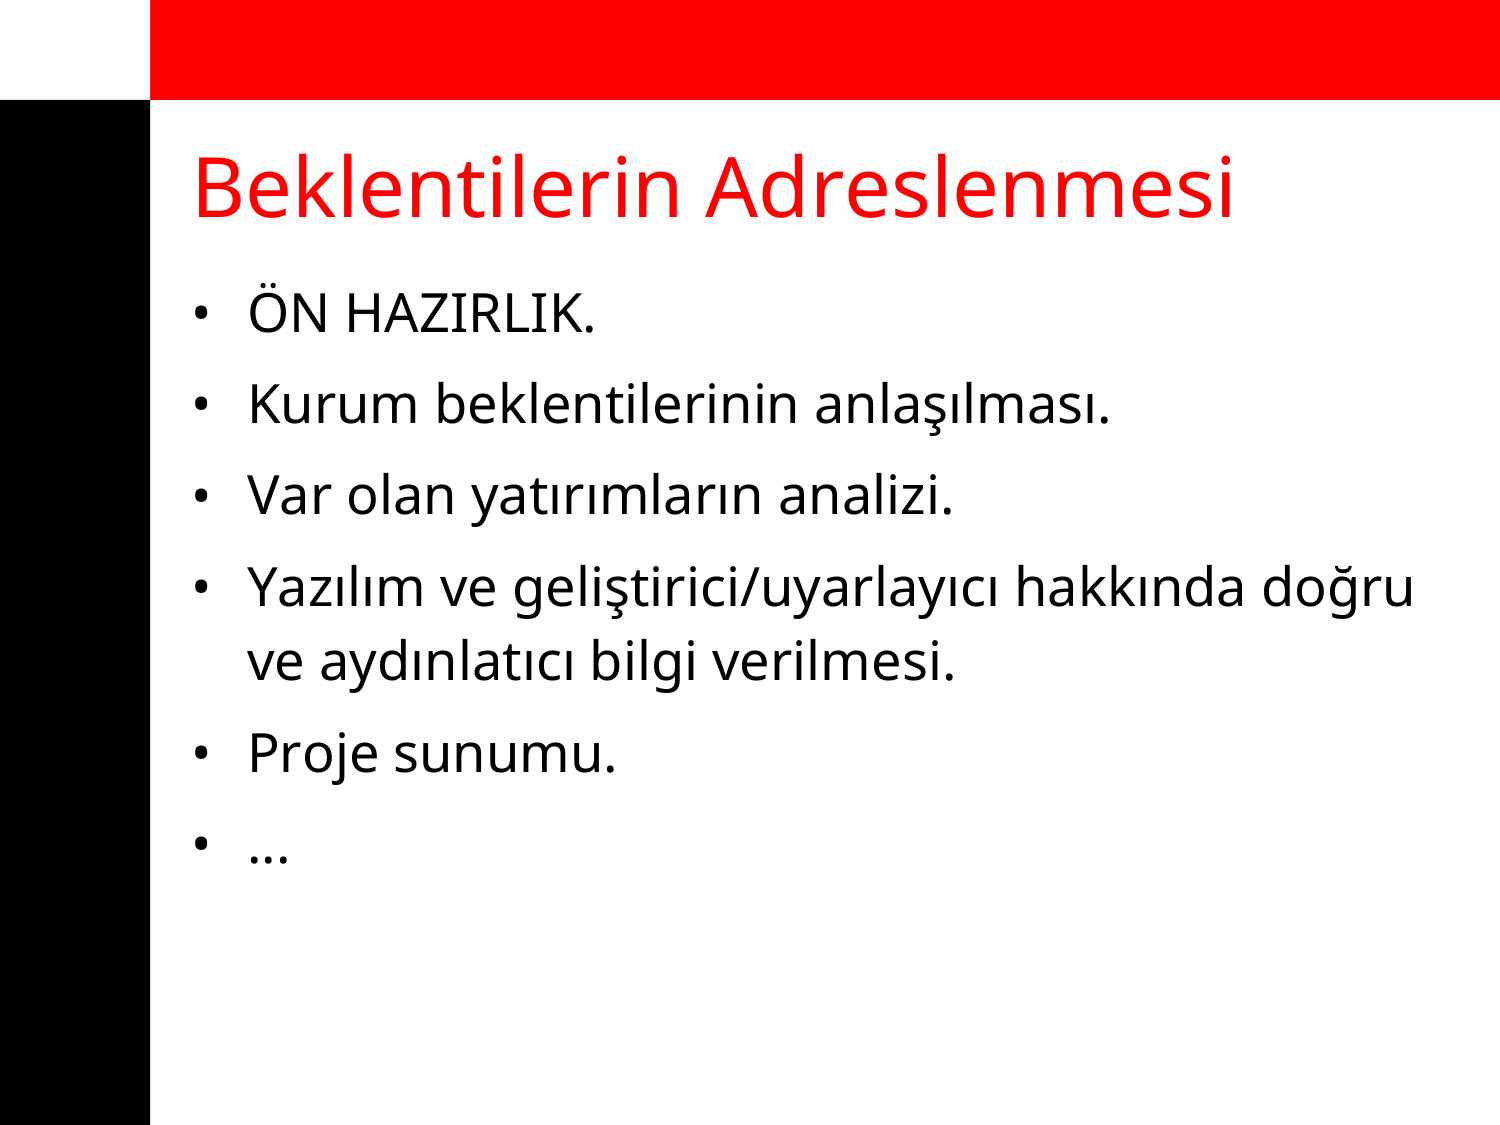

# Beklentilerin Adreslenmesi
ÖN HAZIRLIK.
Kurum beklentilerinin anlaşılması.
Var olan yatırımların analizi.
Yazılım ve geliştirici/uyarlayıcı hakkında doğru ve aydınlatıcı bilgi verilmesi.
Proje sunumu.
...